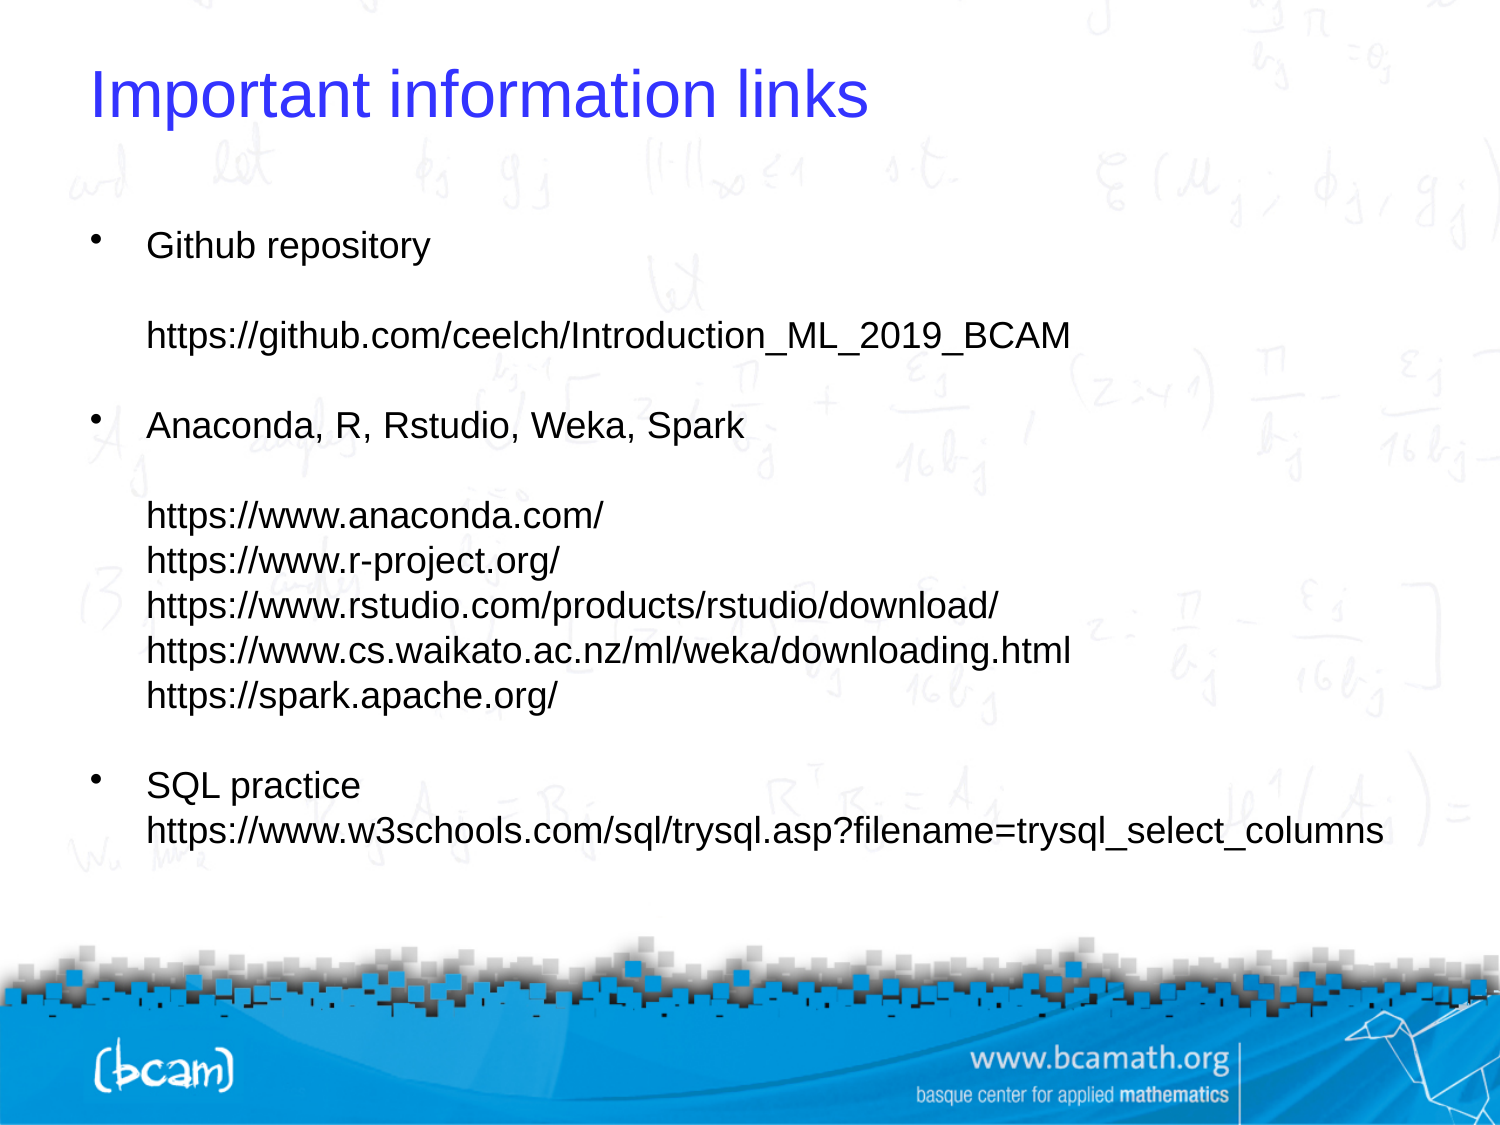

Important information links
Github repository
https://github.com/ceelch/Introduction_ML_2019_BCAM
Anaconda, R, Rstudio, Weka, Spark
https://www.anaconda.com/
https://www.r-project.org/
https://www.rstudio.com/products/rstudio/download/
https://www.cs.waikato.ac.nz/ml/weka/downloading.html
https://spark.apache.org/
SQL practice
https://www.w3schools.com/sql/trysql.asp?filename=trysql_select_columns